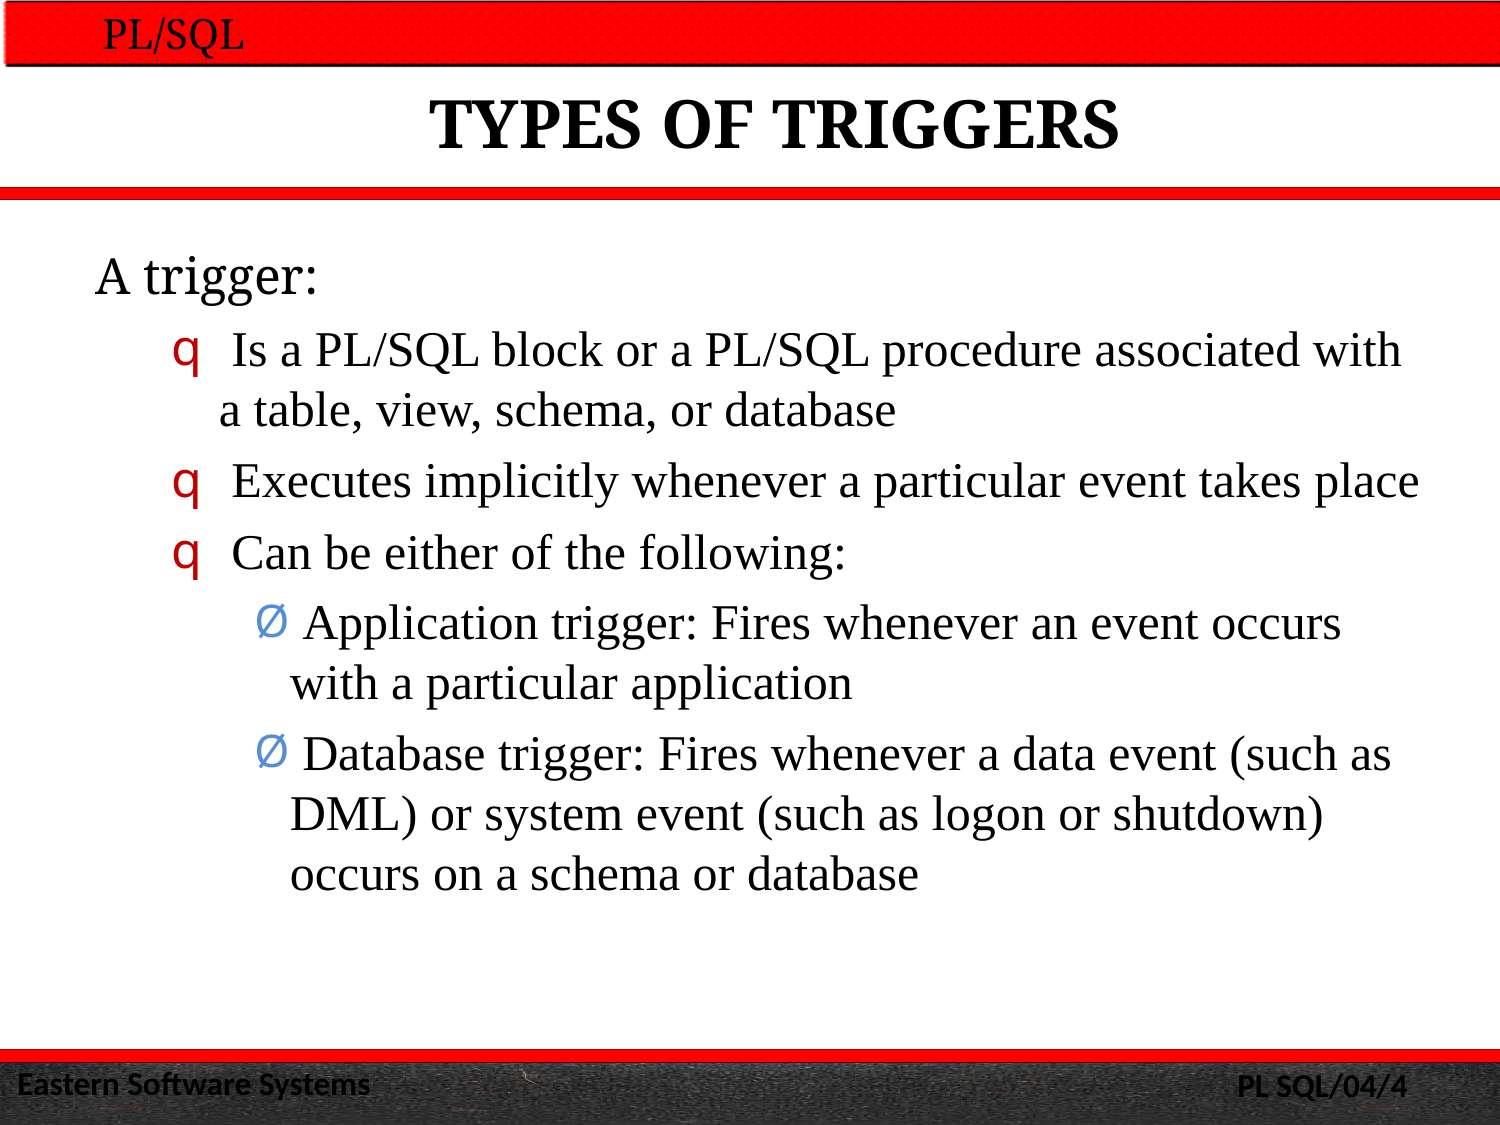

PL/SQL
 TYPES OF TRIGGERS
A trigger:
 Is a PL/SQL block or a PL/SQL procedure associated with a table, view, schema, or database
 Executes implicitly whenever a particular event takes place
 Can be either of the following:
 Application trigger: Fires whenever an event occurs with a particular application
 Database trigger: Fires whenever a data event (such as DML) or system event (such as logon or shutdown) occurs on a schema or database
Eastern Software Systems
				 PL SQL/04/4